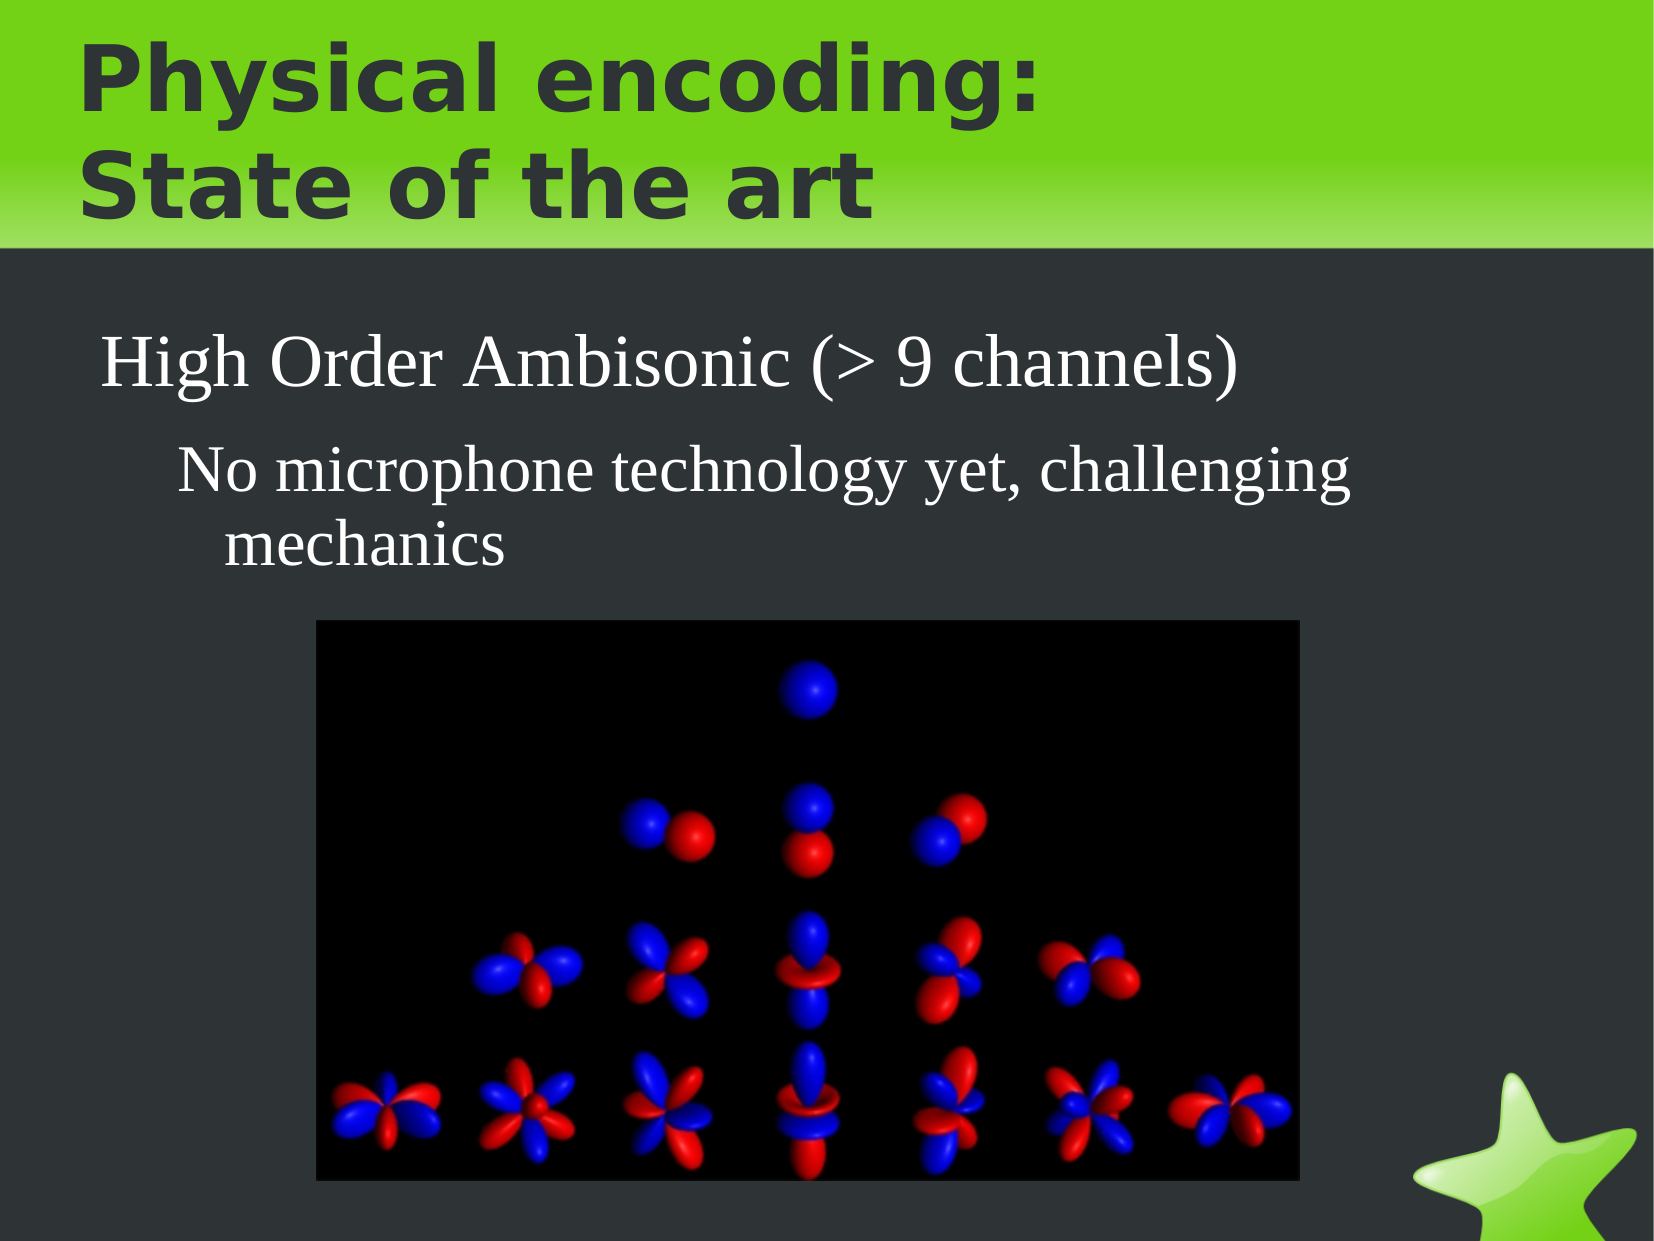

# Physical encoding: State of the art
High Order Ambisonic (> 9 channels)
No microphone technology yet, challenging mechanics